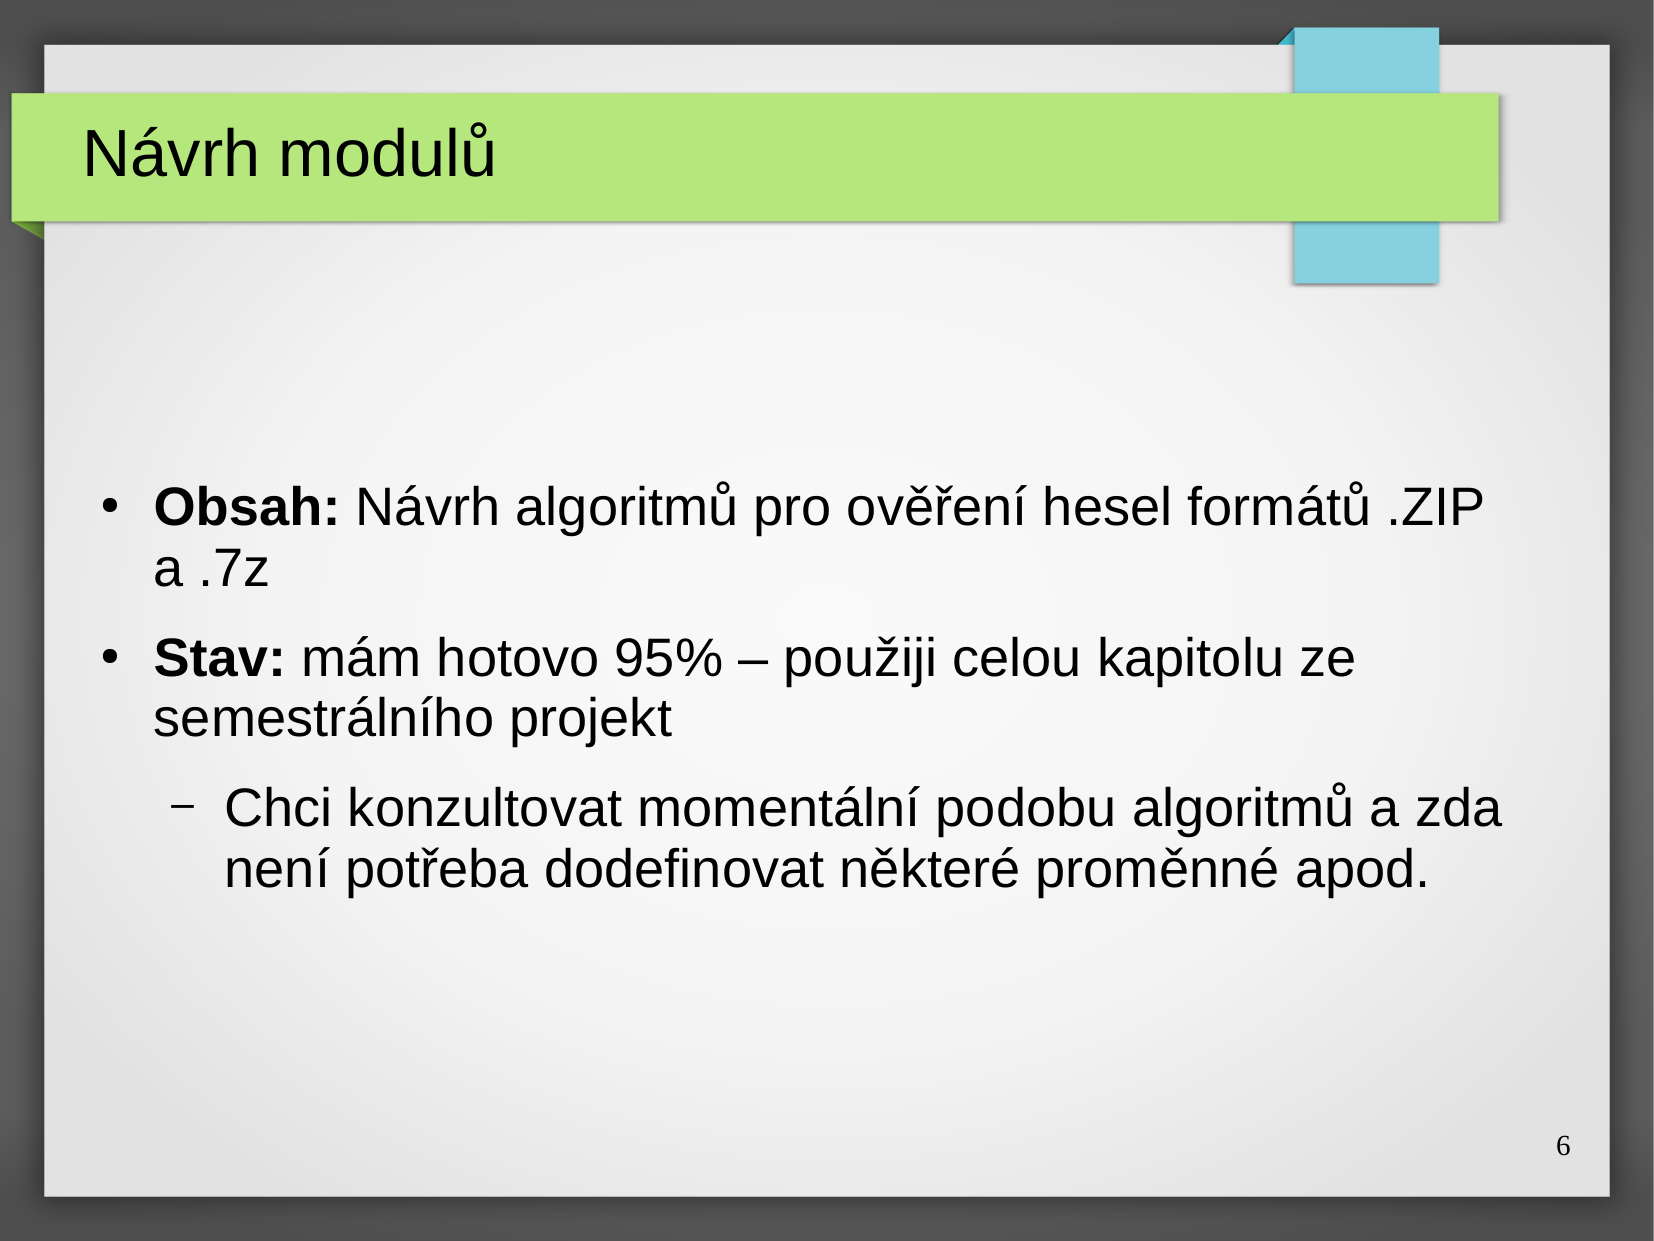

# Návrh modulů
Obsah: Návrh algoritmů pro ověření hesel formátů .ZIP a .7z
Stav: mám hotovo 95% – použiji celou kapitolu ze semestrálního projekt
Chci konzultovat momentální podobu algoritmů a zda není potřeba dodefinovat některé proměnné apod.
6